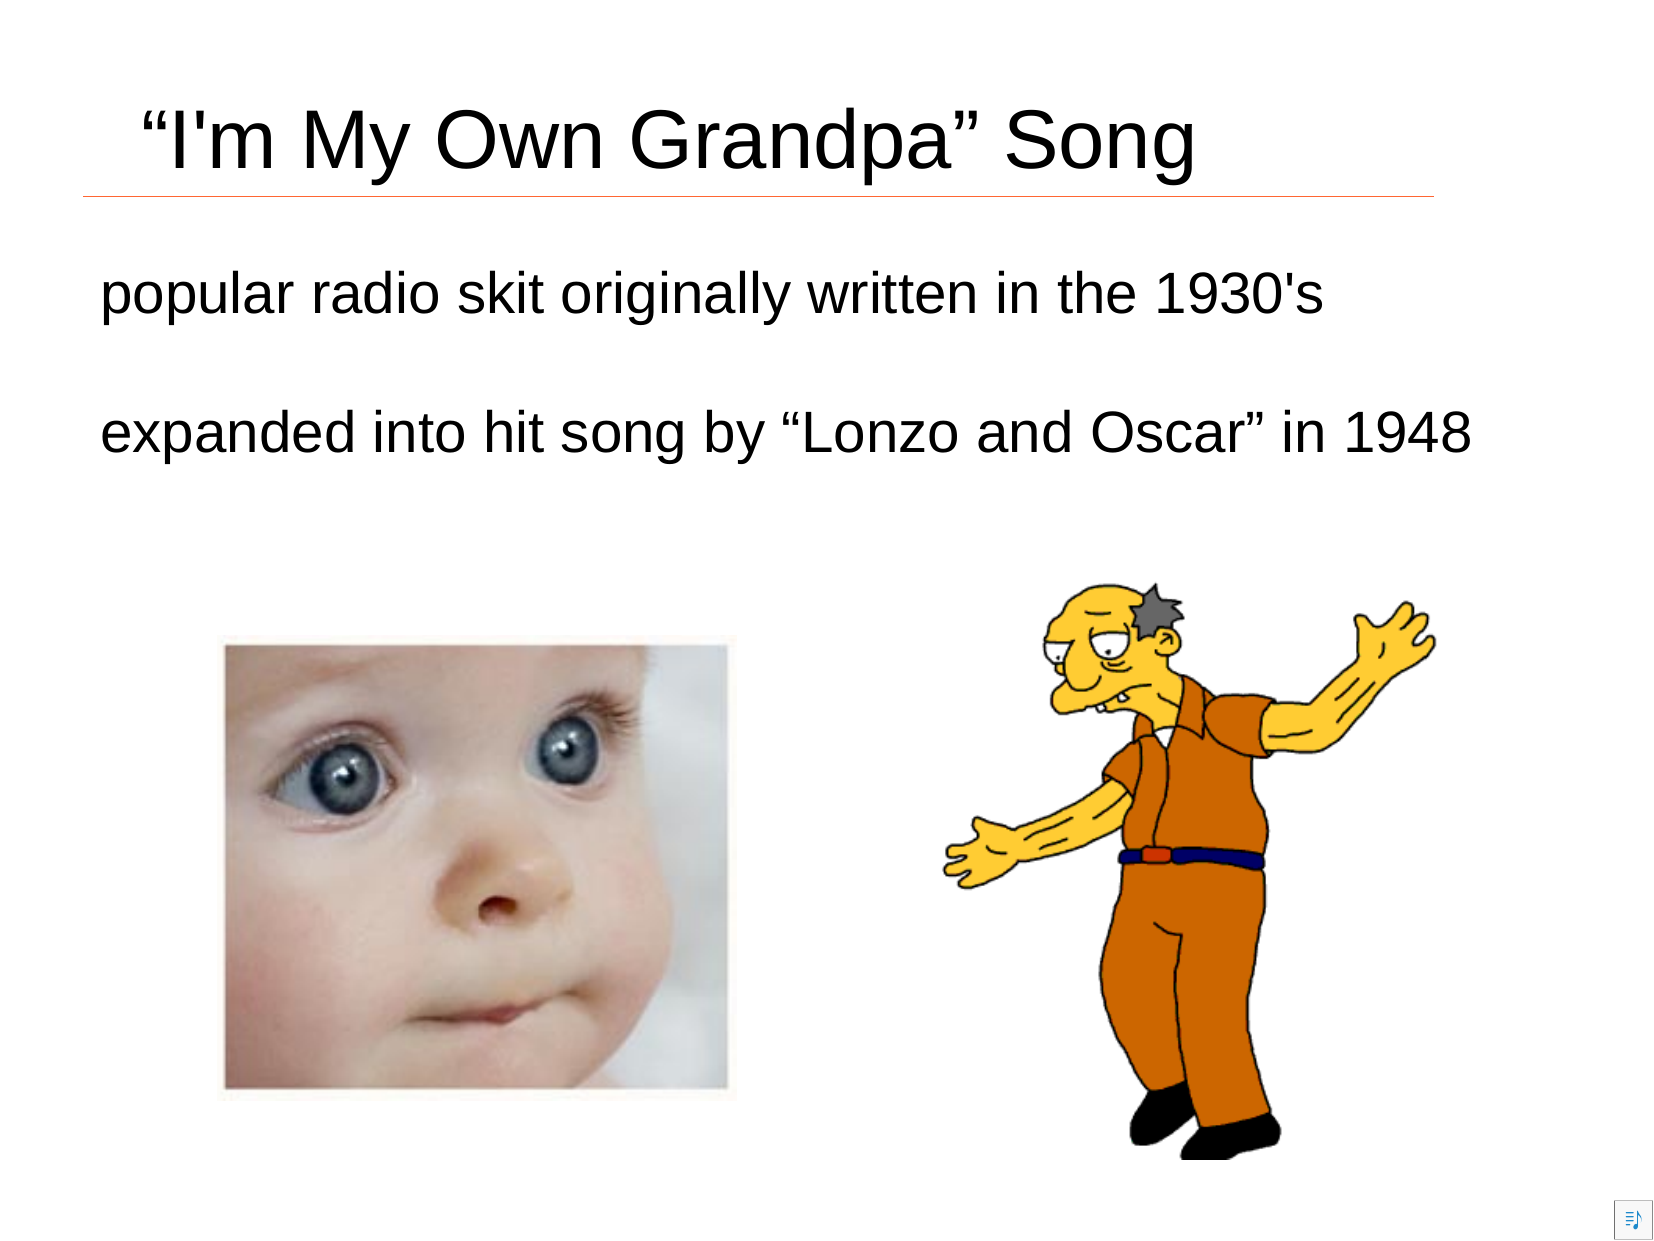

# “I'm My Own Grandpa” Song
popular radio skit originally written in the 1930's
expanded into hit song by “Lonzo and Oscar” in 1948